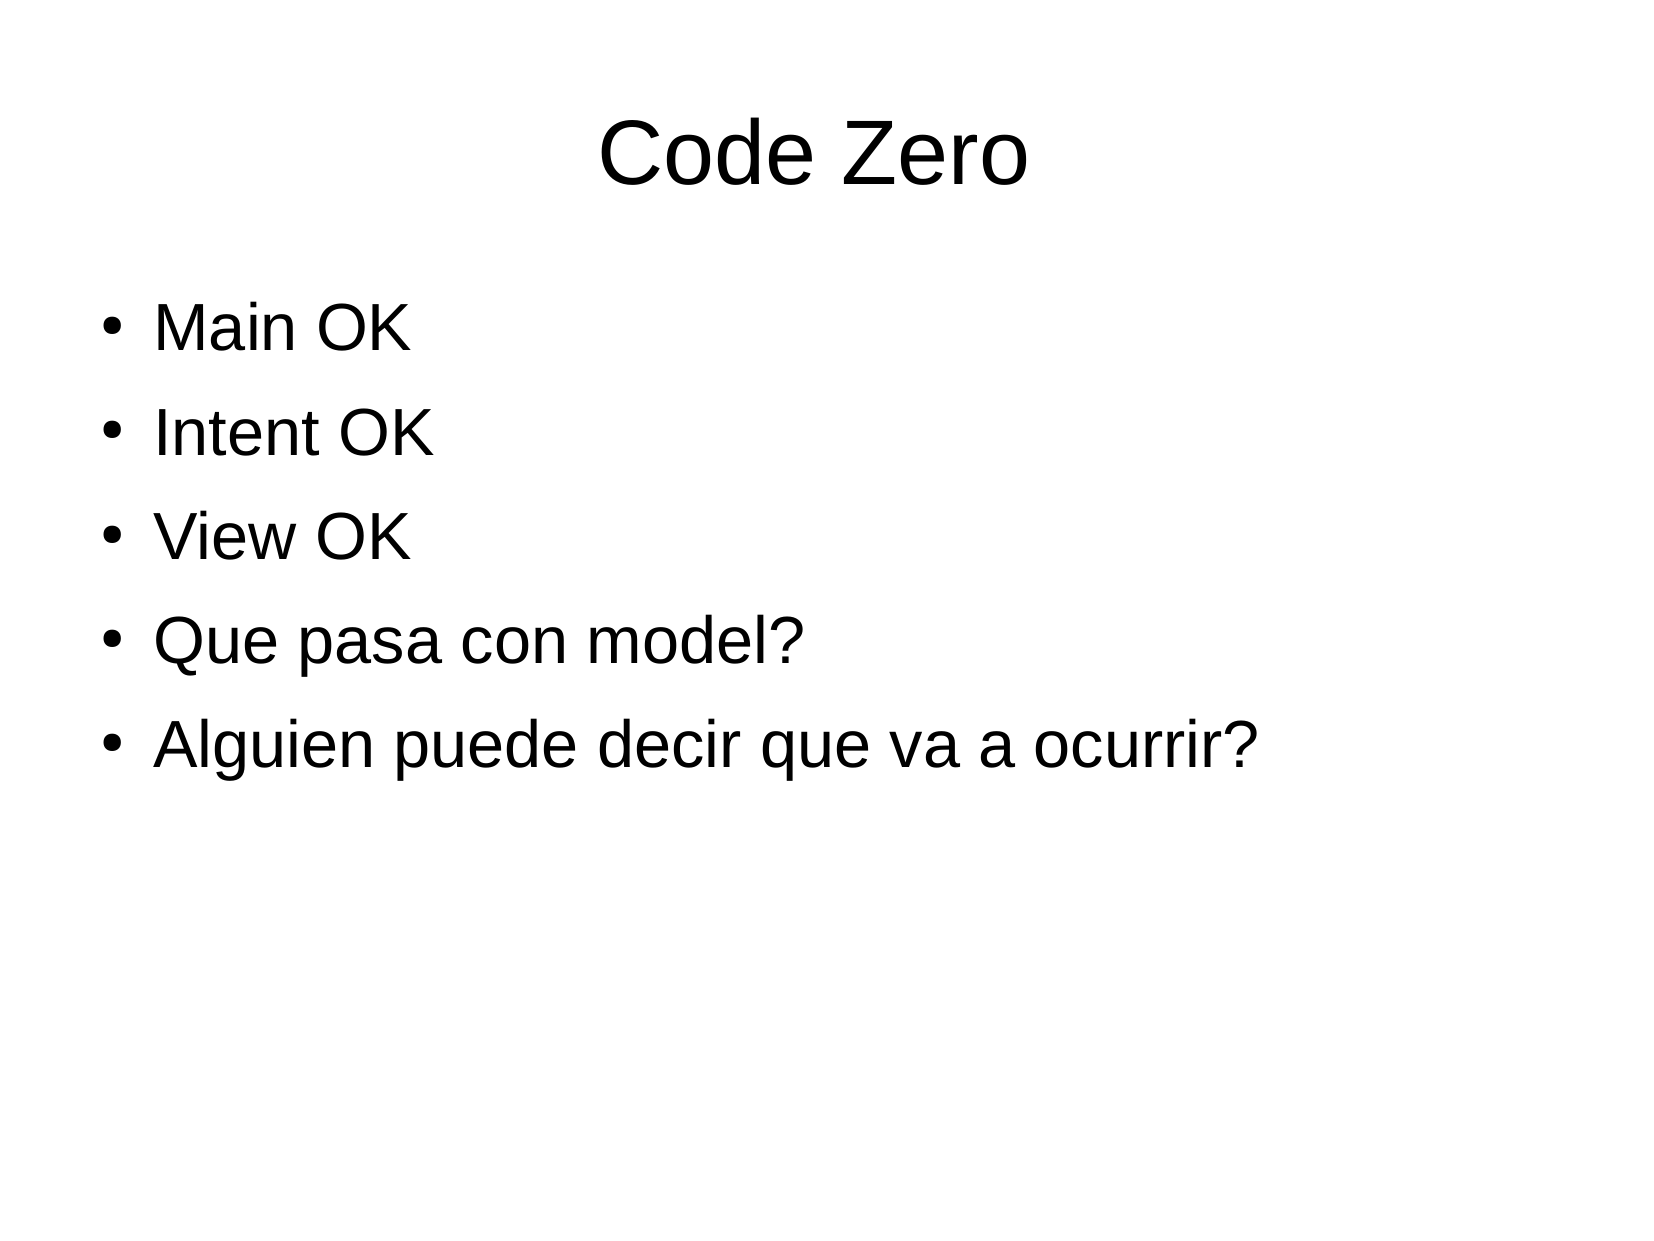

# Code Zero
Main OK
Intent OK
View OK
Que pasa con model?
Alguien puede decir que va a ocurrir?